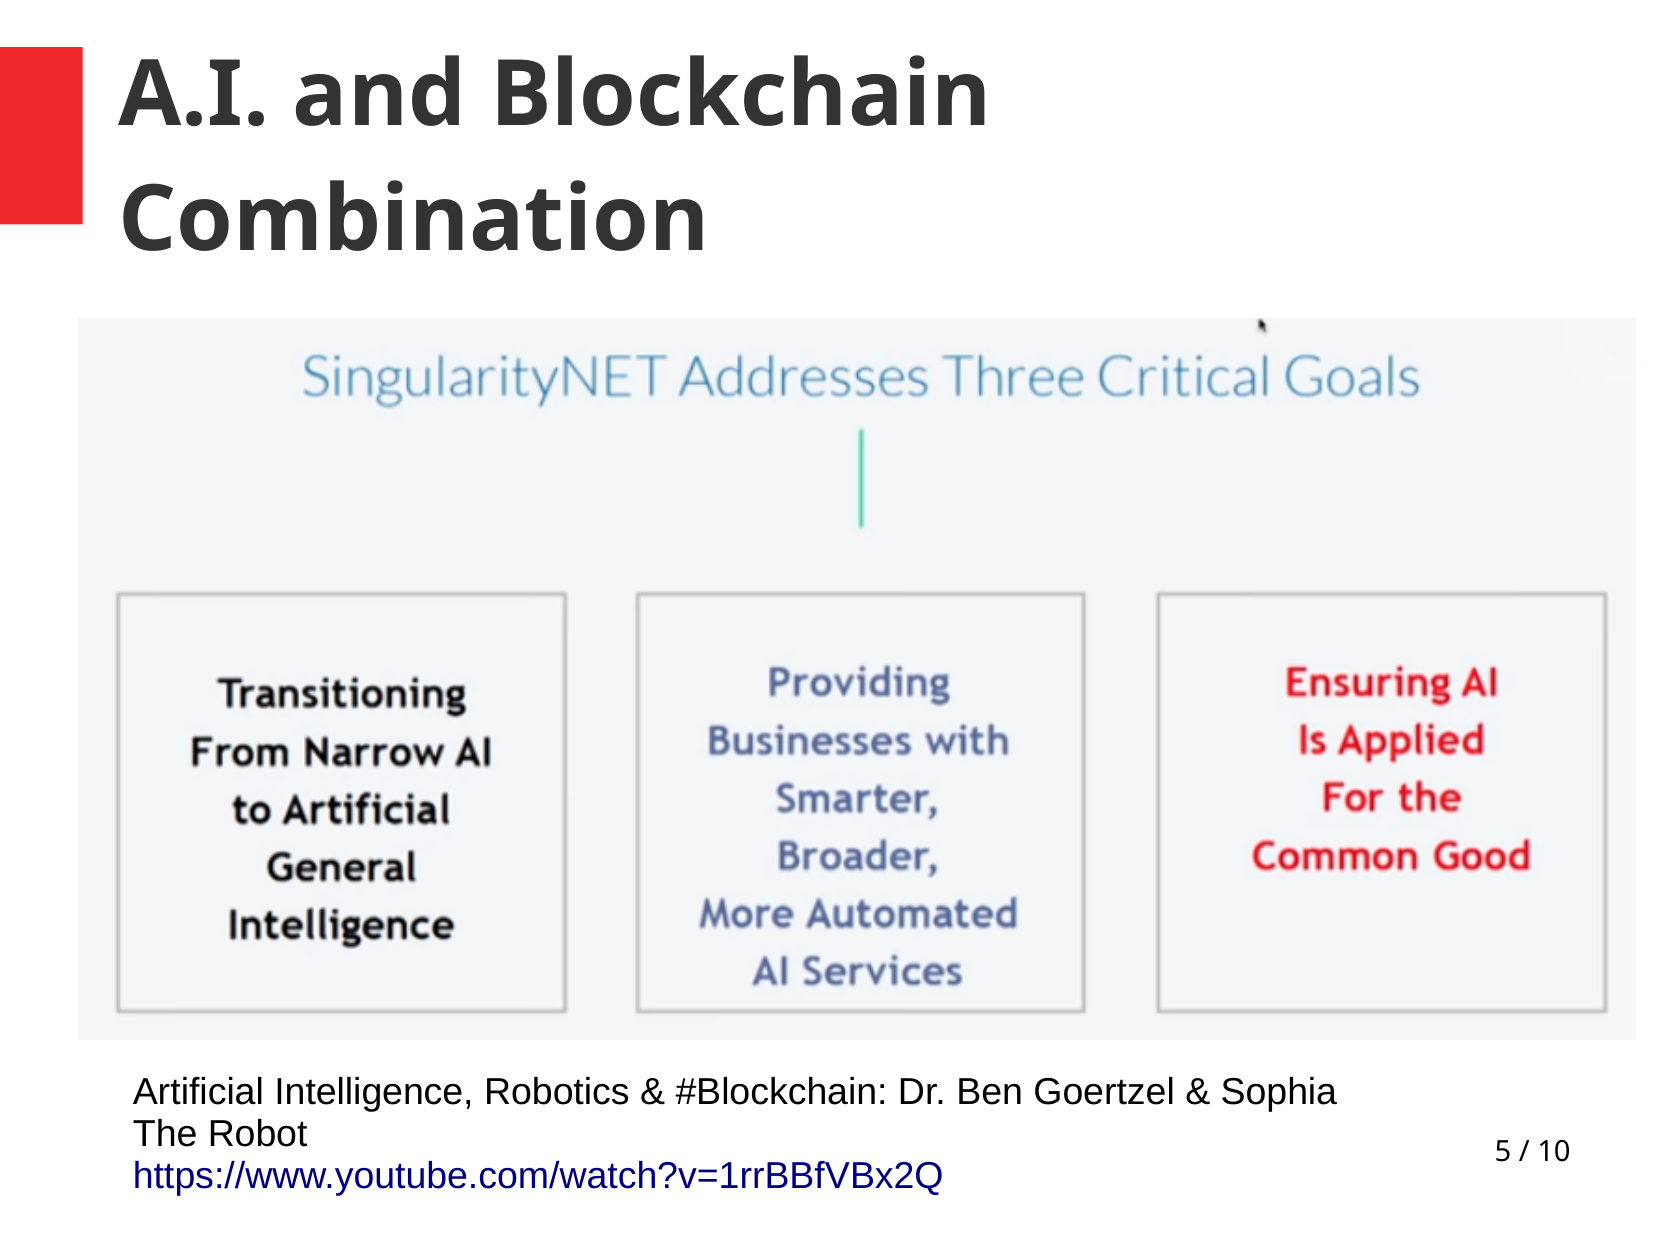

# A.I. and Blockchain Combination
Artificial Intelligence, Robotics & #Blockchain: Dr. Ben Goertzel & Sophia The Robot
https://www.youtube.com/watch?v=1rrBBfVBx2Q
5